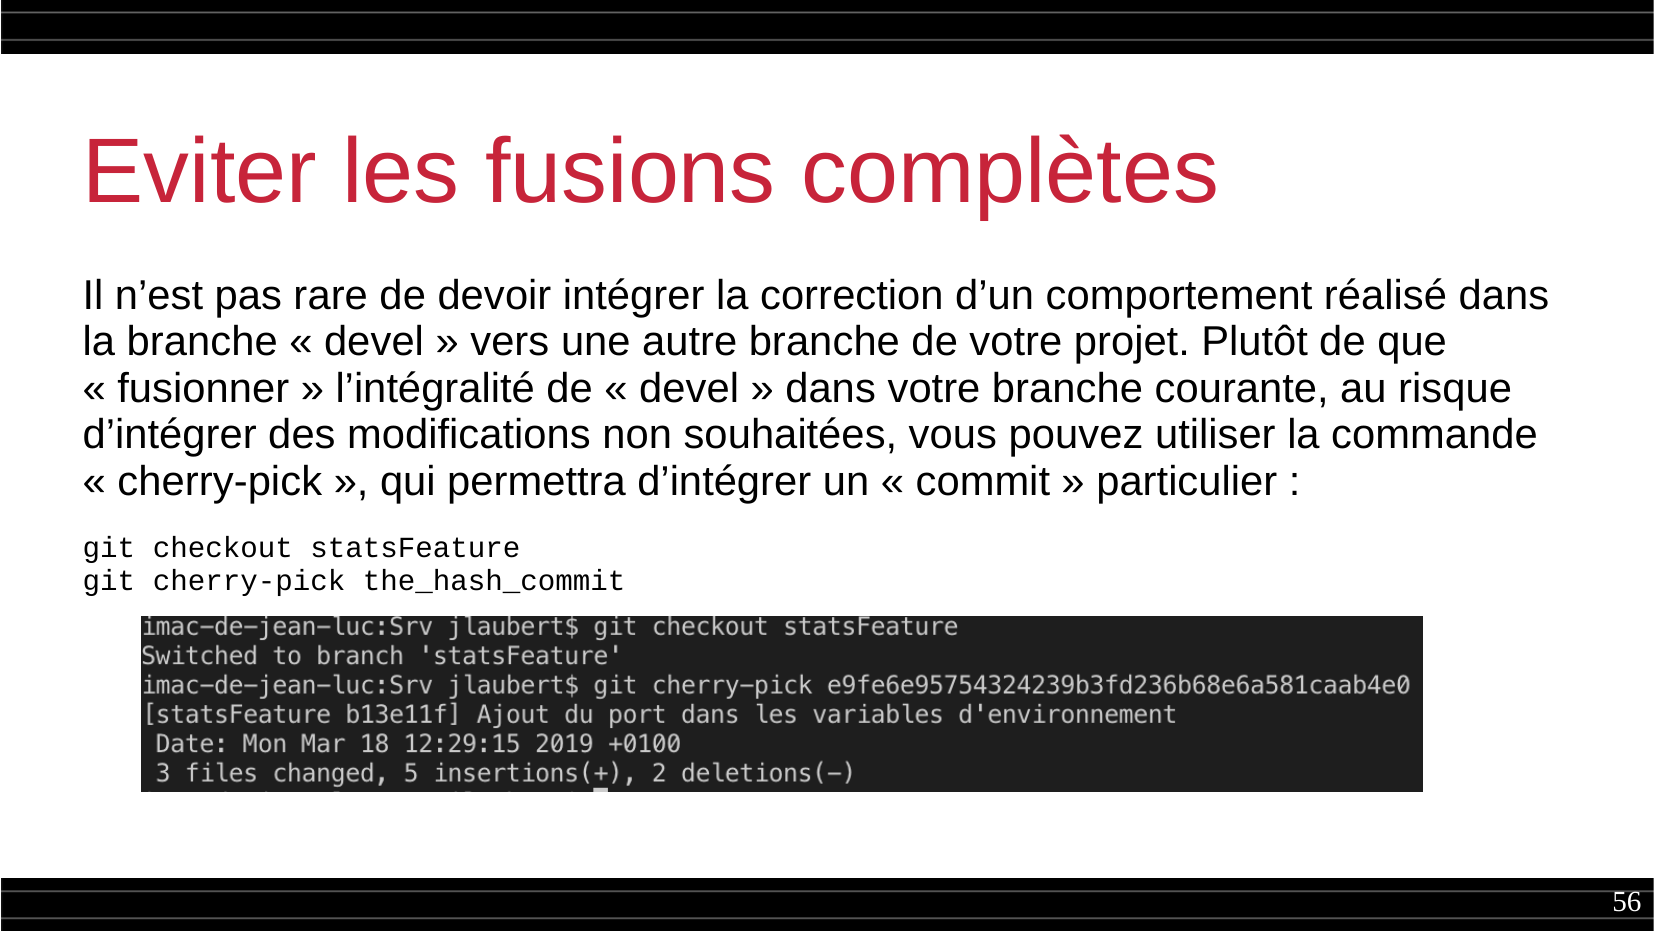

# Eviter les fusions complètes
Il n’est pas rare de devoir intégrer la correction d’un comportement réalisé dans la branche « devel » vers une autre branche de votre projet. Plutôt de que « fusionner » l’intégralité de « devel » dans votre branche courante, au risque d’intégrer des modifications non souhaitées, vous pouvez utiliser la commande « cherry-pick », qui permettra d’intégrer un « commit » particulier :
git checkout statsFeature
git cherry-pick the_hash_commit